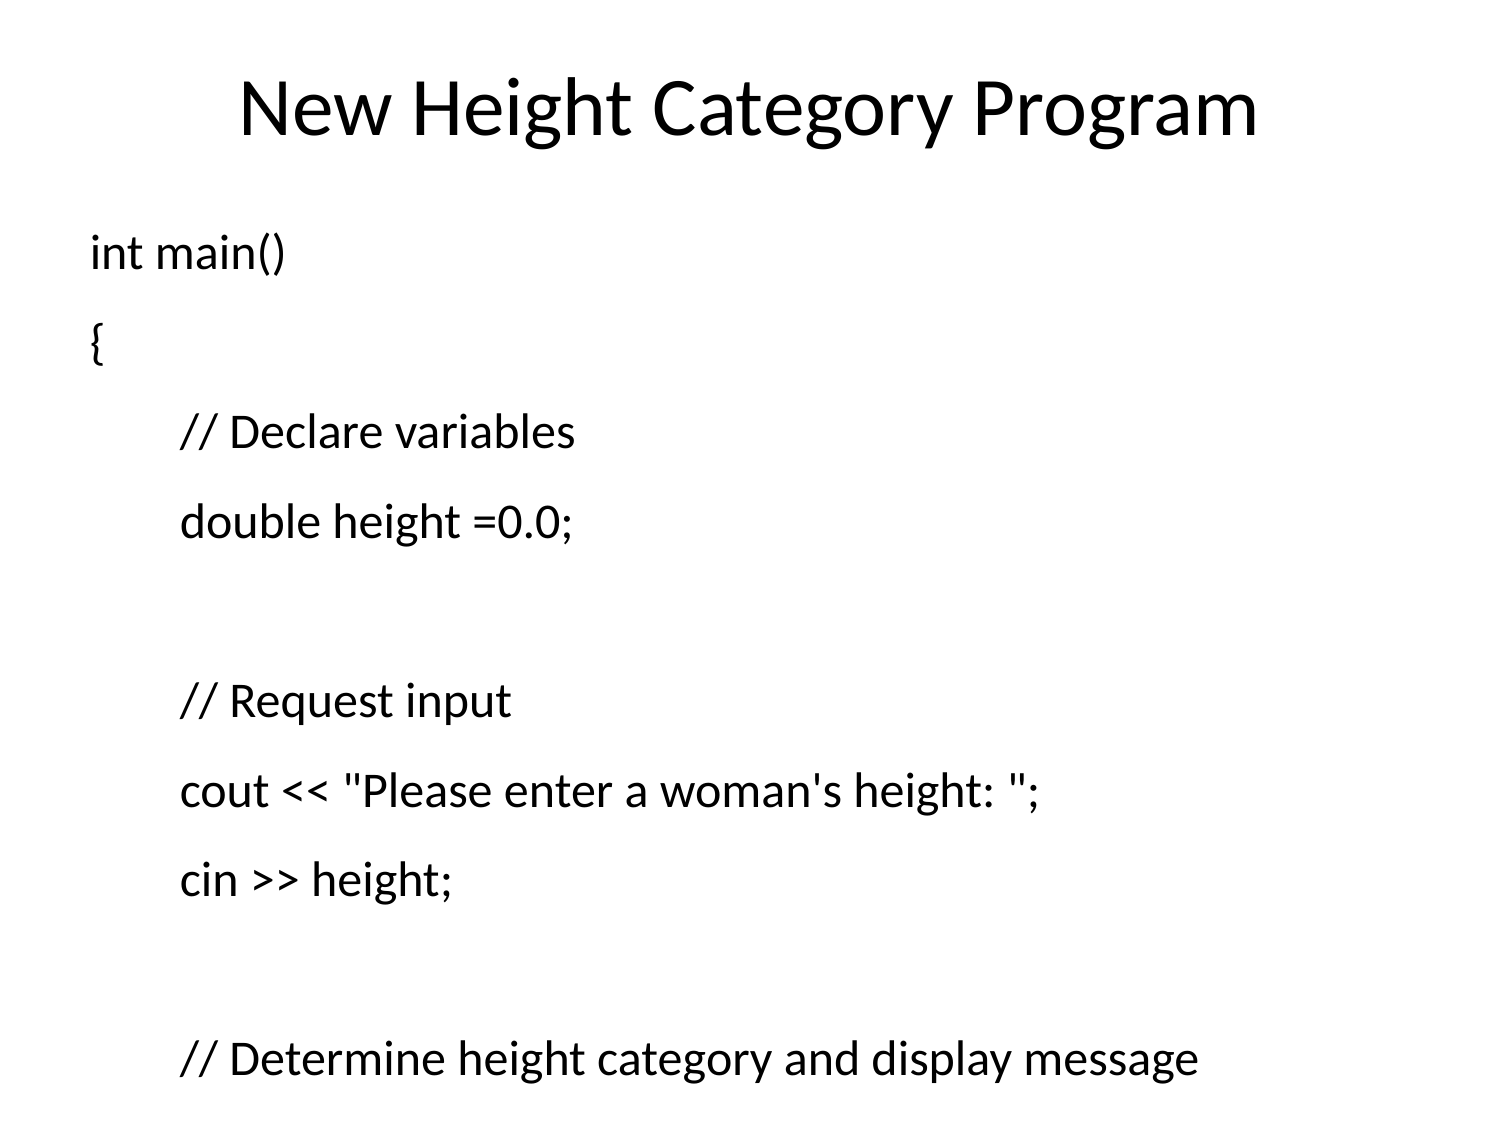

# New Height Category Program
int main()
{
 // Declare variables
 double height =0.0;
 // Request input
 cout << "Please enter a woman's height: ";
 cin >> height;
 // Determine height category and display message
 if (height < 59)
 {
	 cout << "Height category: Extra petite" << endl;
 }